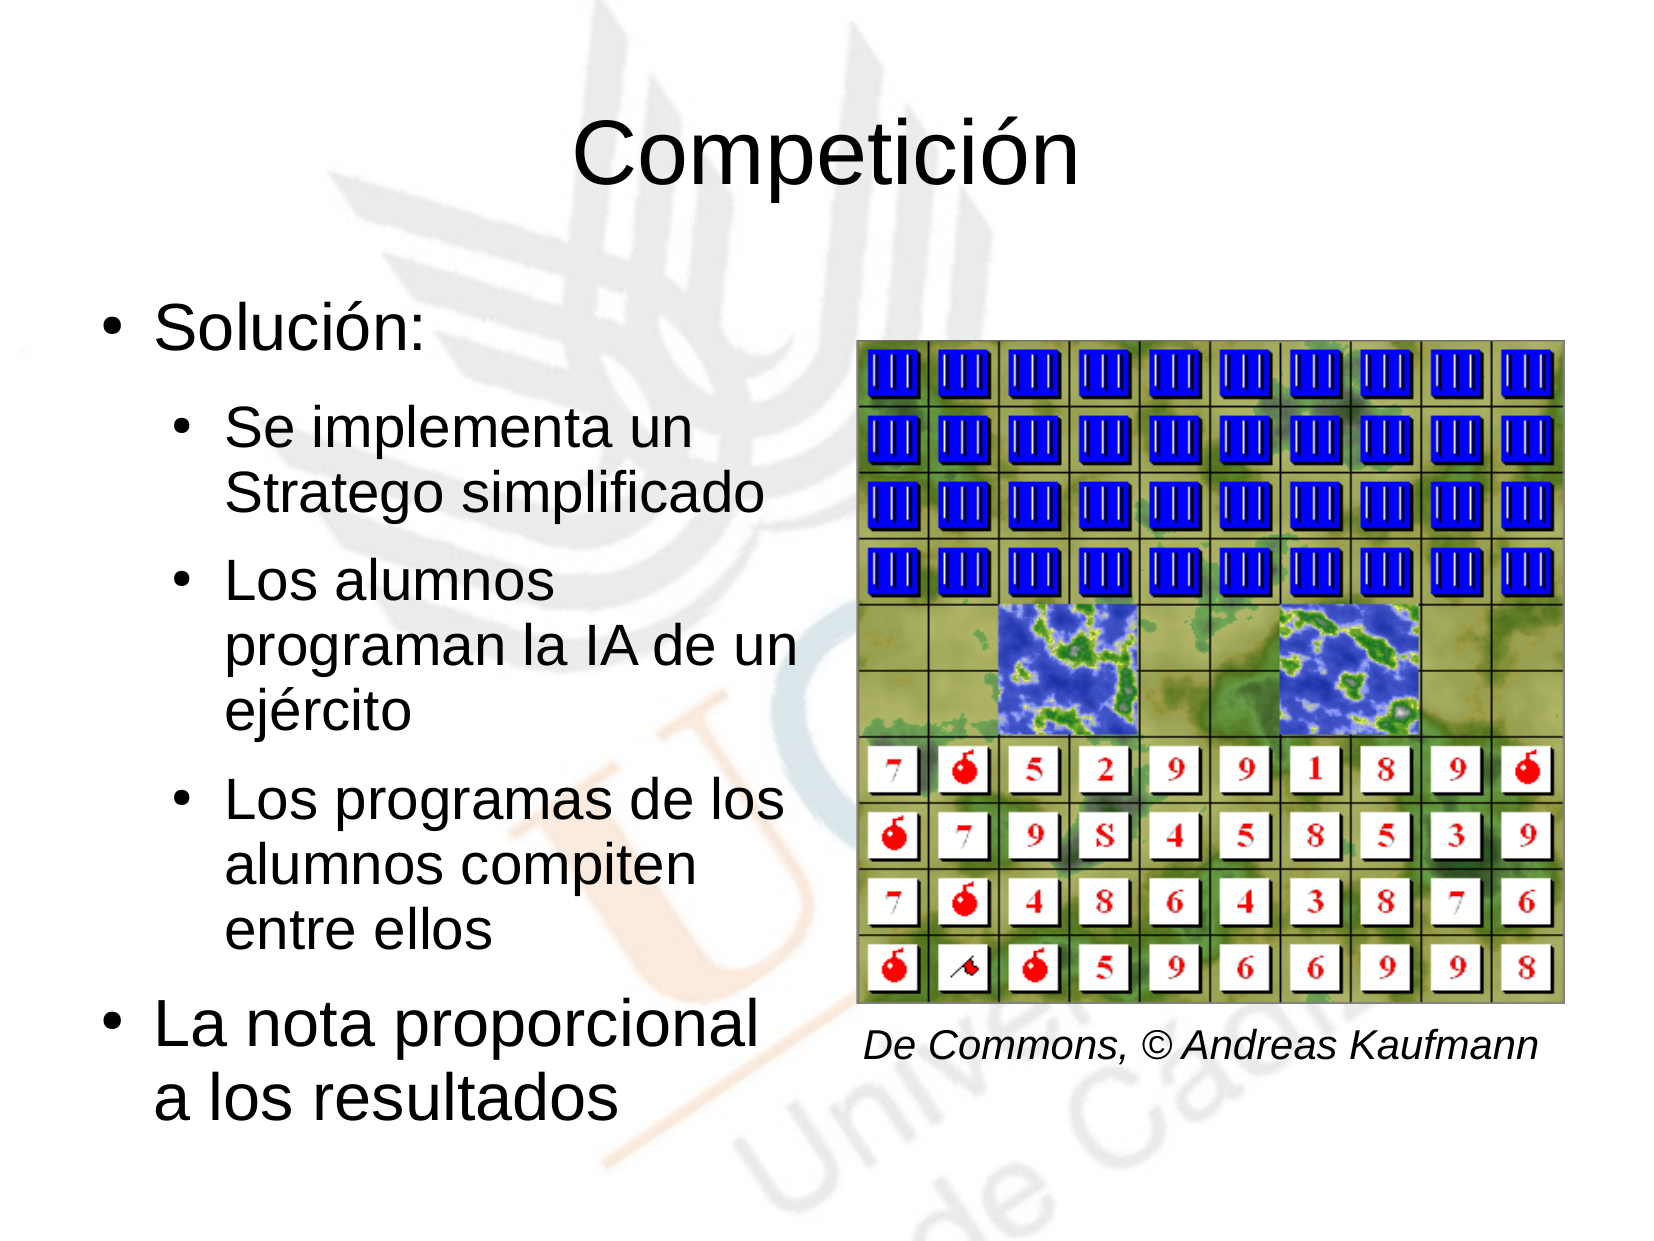

# Competición
Solución:
Se implementa un Stratego simplificado
Los alumnos programan la IA de un ejército
Los programas de los alumnos compiten entre ellos
La nota proporcional a los resultados
De Commons, © Andreas Kaufmann